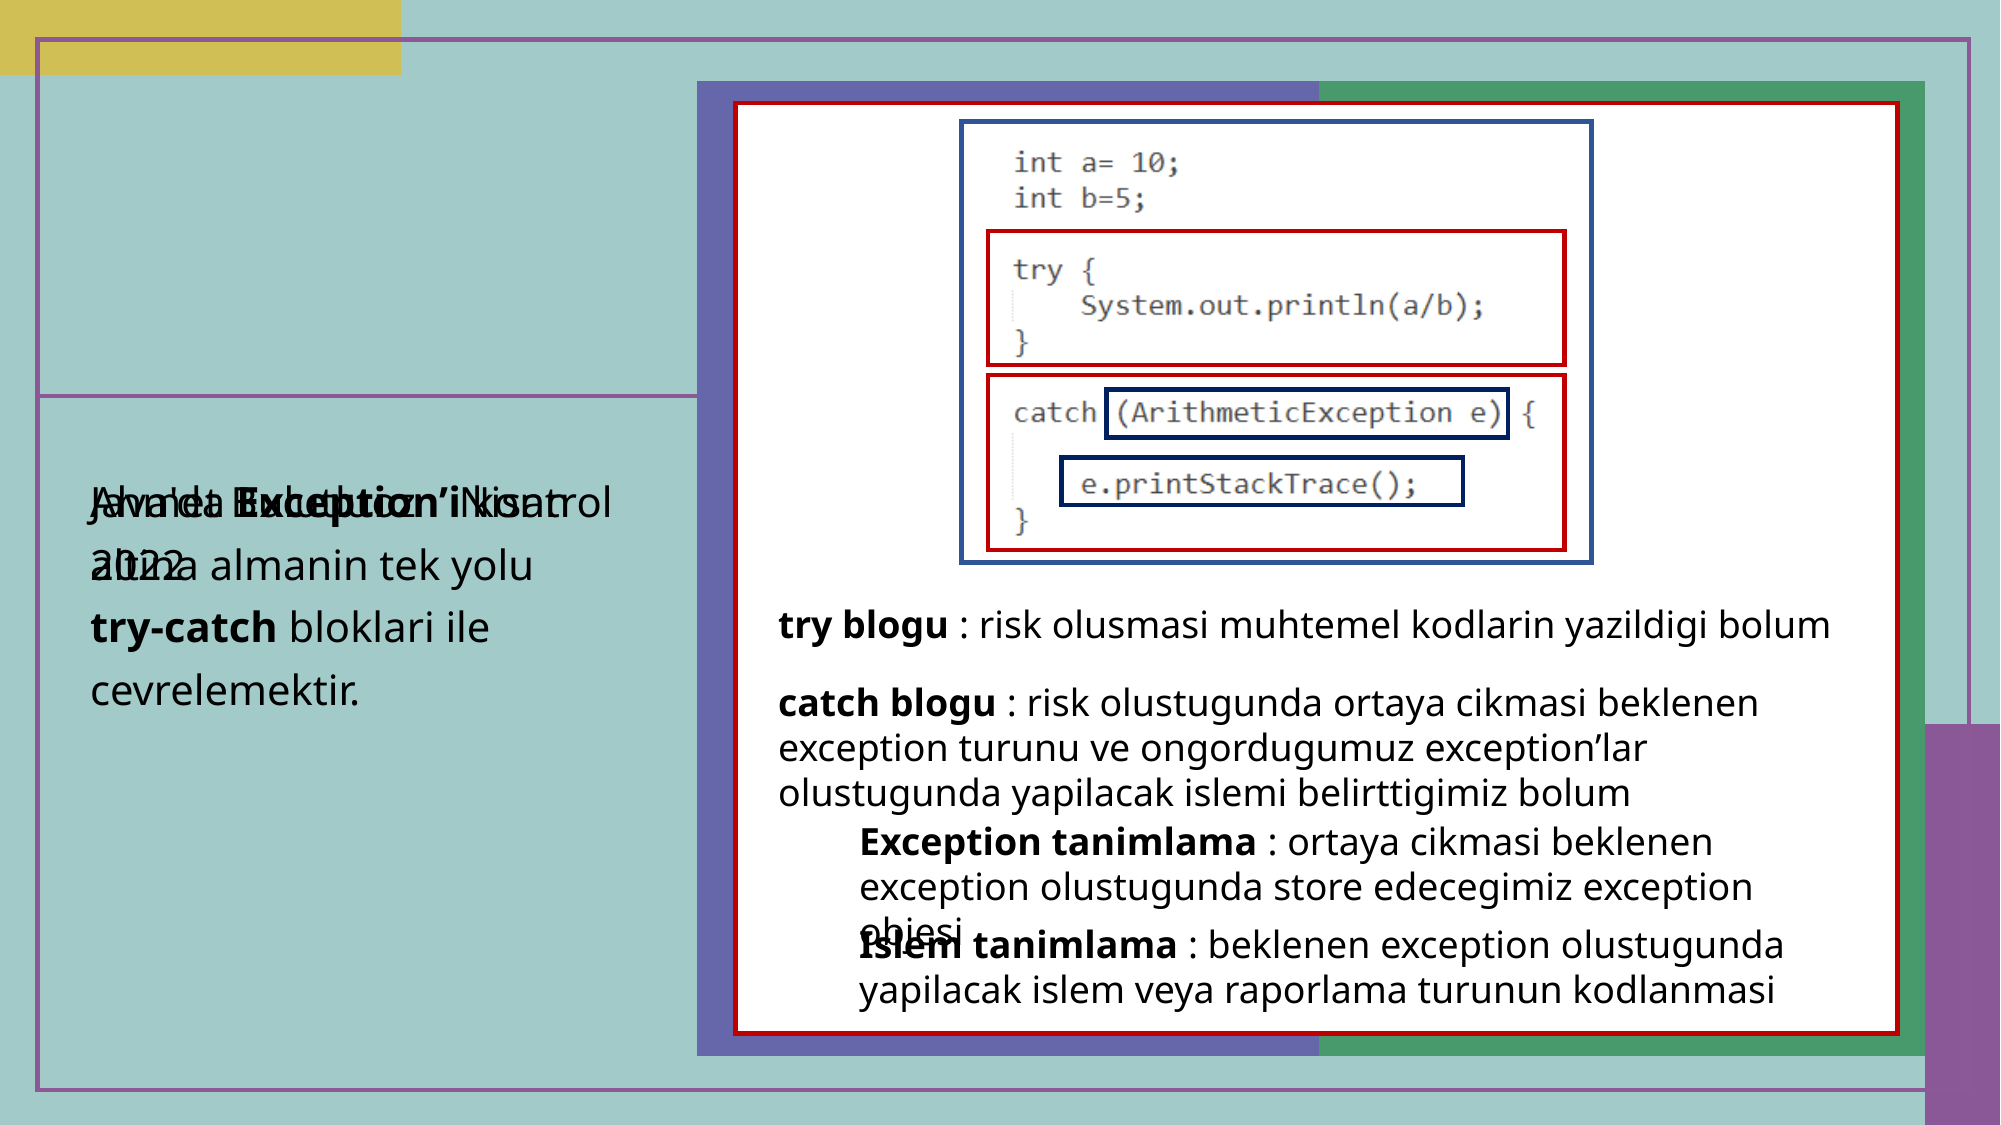

# Handling exepcitions
Java'da Exception’i kontrol altina almanin tek yolu
try-catch bloklari ile cevrelemektir.
Ahmet Bulutluoz Nisan 2022
try blogu : risk olusmasi muhtemel kodlarin yazildigi bolum
catch blogu : risk olustugunda ortaya cikmasi beklenen exception turunu ve ongordugumuz exception’lar olustugunda yapilacak islemi belirttigimiz bolum
Exception tanimlama : ortaya cikmasi beklenen exception olustugunda store edecegimiz exception objesi
Islem tanimlama : beklenen exception olustugunda yapilacak islem veya raporlama turunun kodlanmasi